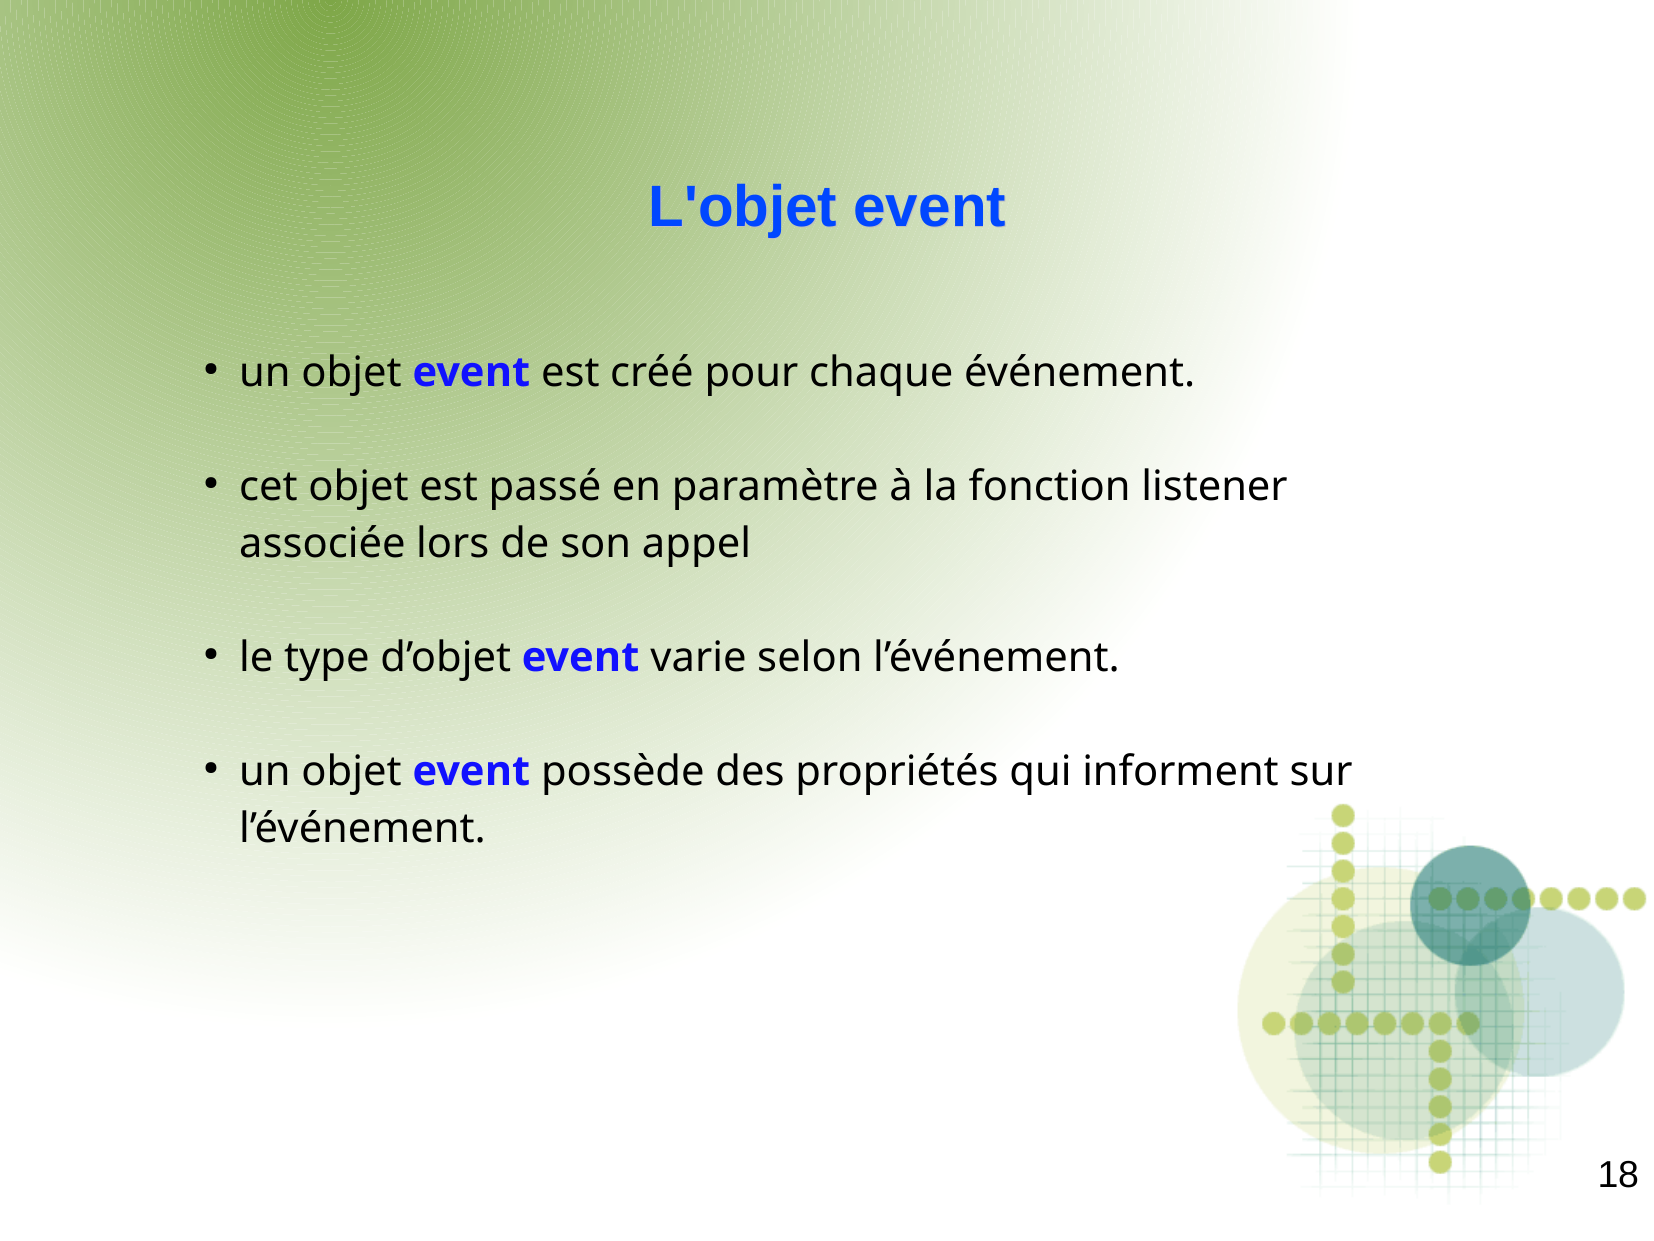

# L'objet event
un objet event est créé pour chaque événement.
cet objet est passé en paramètre à la fonction listener associée lors de son appel
le type d’objet event varie selon l’événement.
un objet event possède des propriétés qui informent sur l’événement.